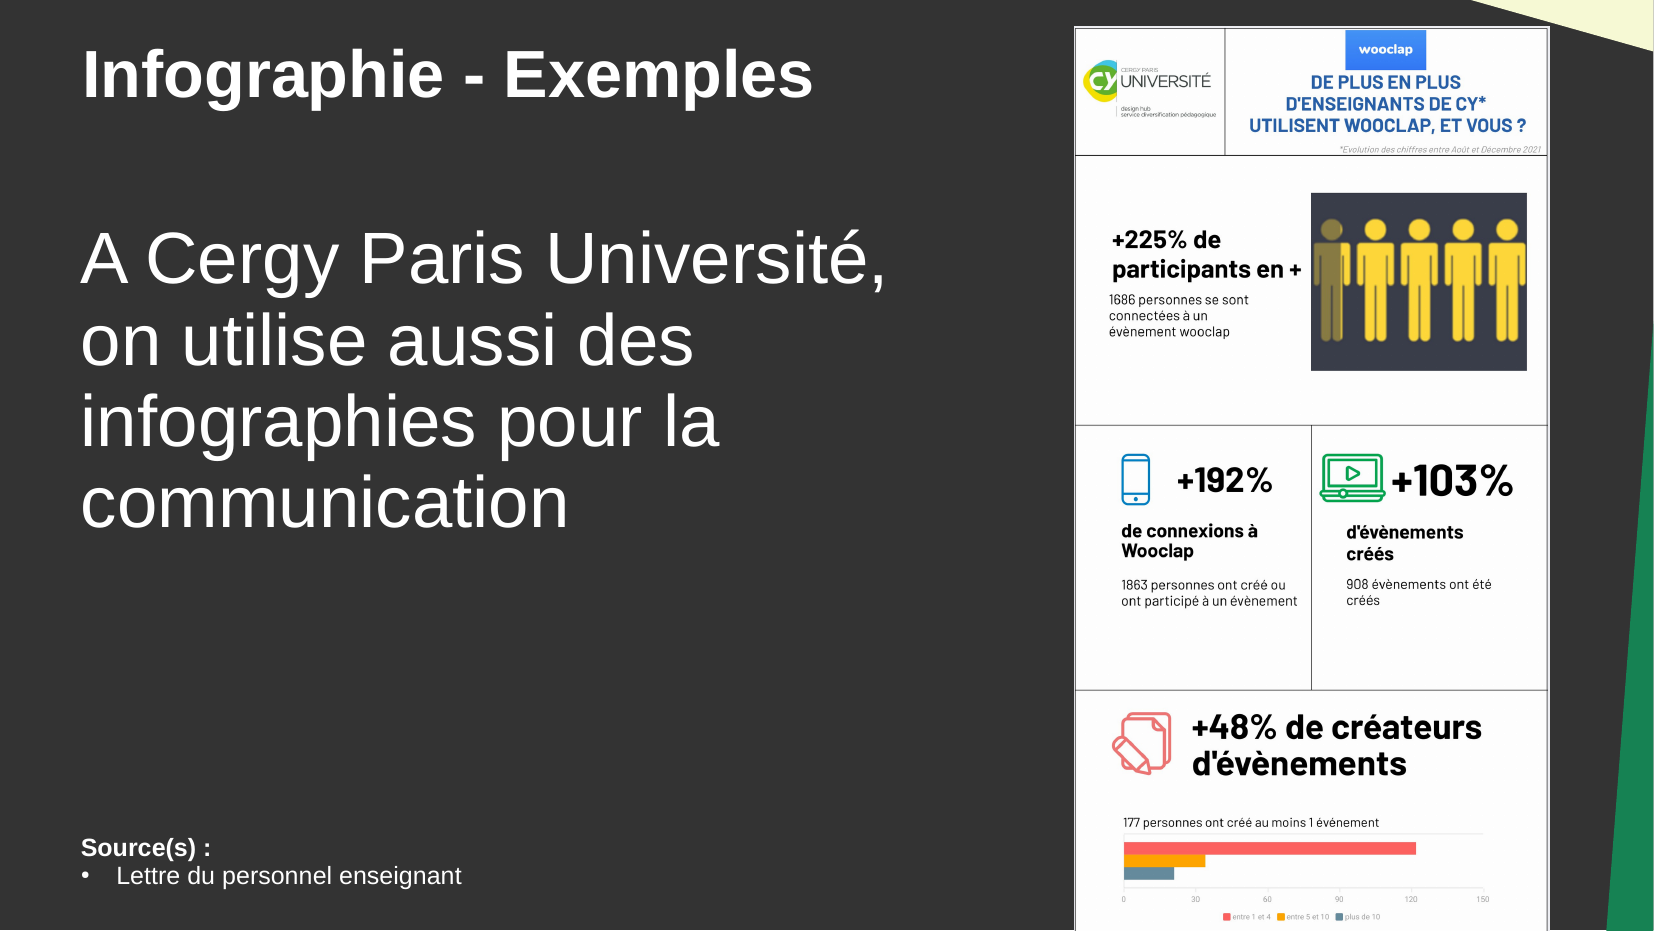

# Infographie - Exemples
A Cergy Paris Université,
on utilise aussi des infographies pour la communication
Source(s) :
Lettre du personnel enseignant